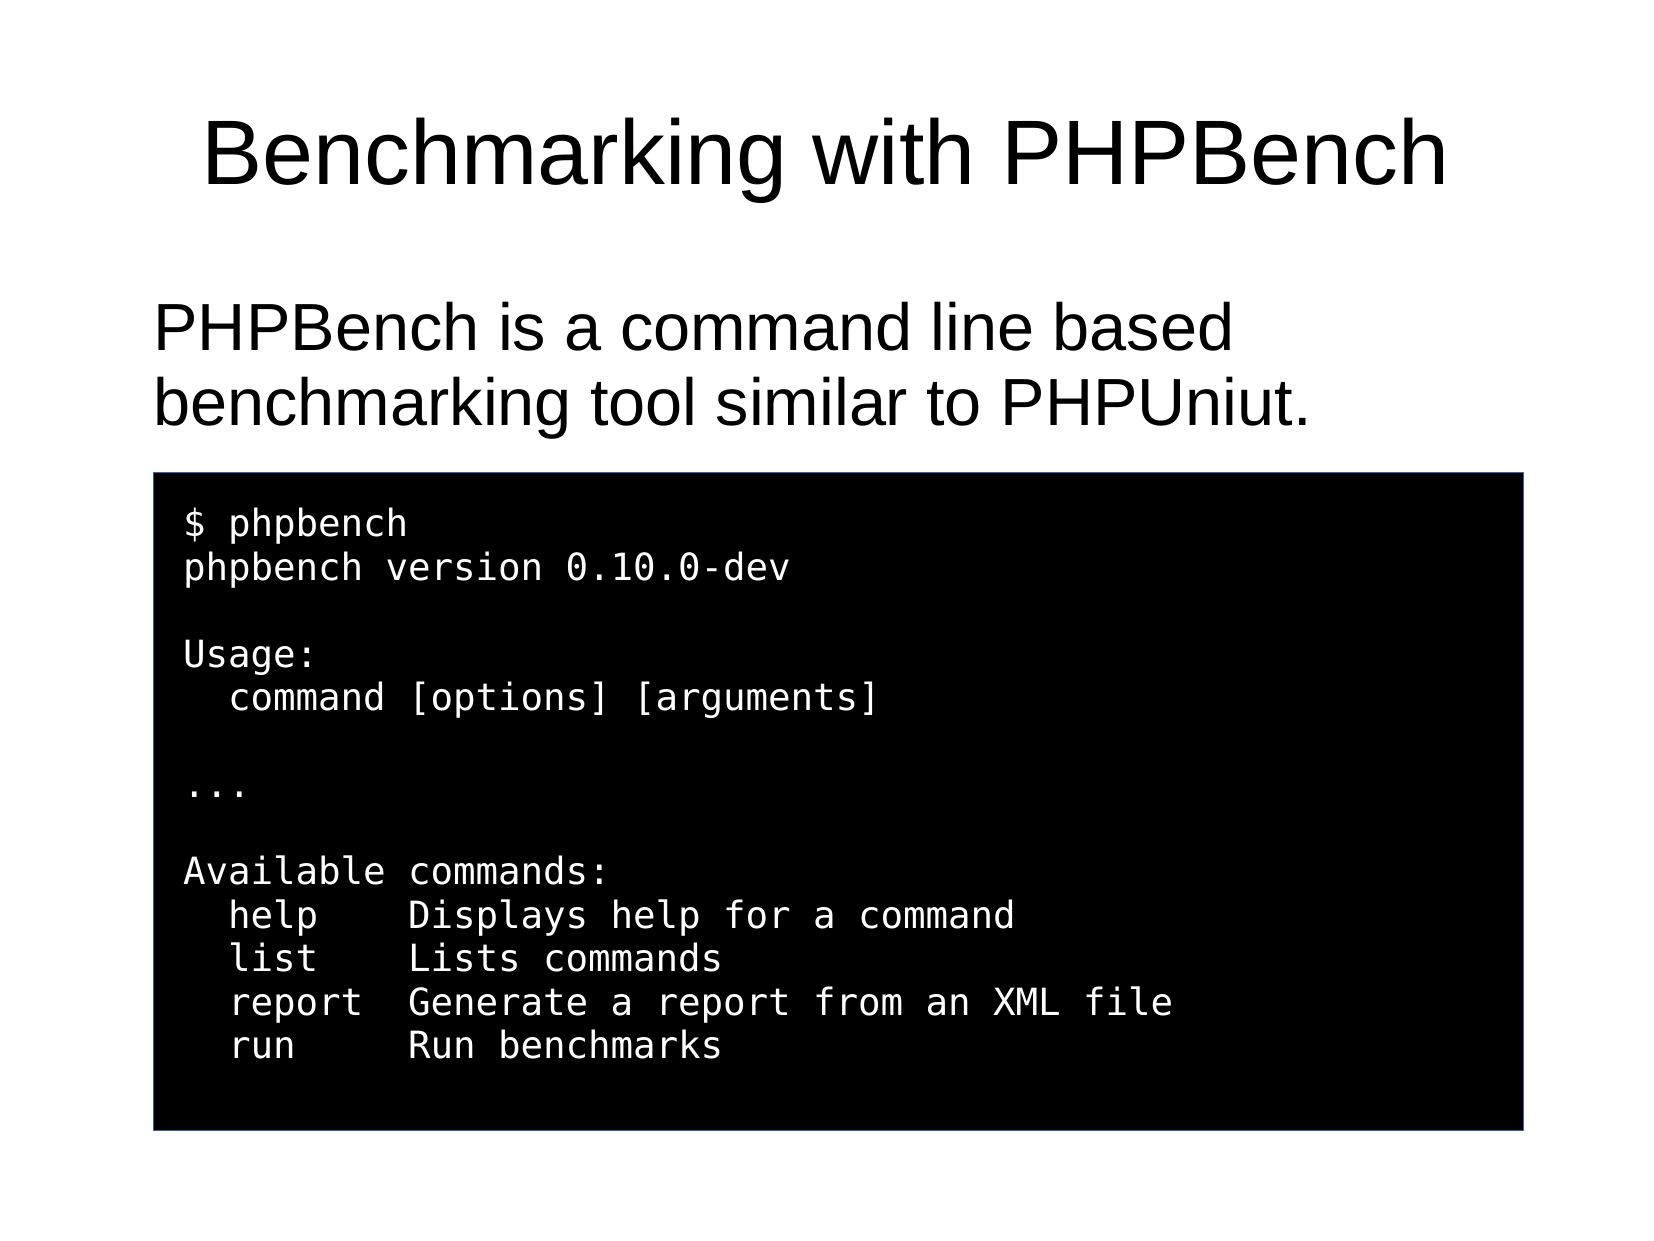

# Benchmarking with PHPBench
PHPBench is a command line based benchmarking tool similar to PHPUniut.
$ phpbench
phpbench version 0.10.0-dev
Usage:
 command [options] [arguments]
...
Available commands:
 help Displays help for a command
 list Lists commands
 report Generate a report from an XML file
 run Run benchmarks